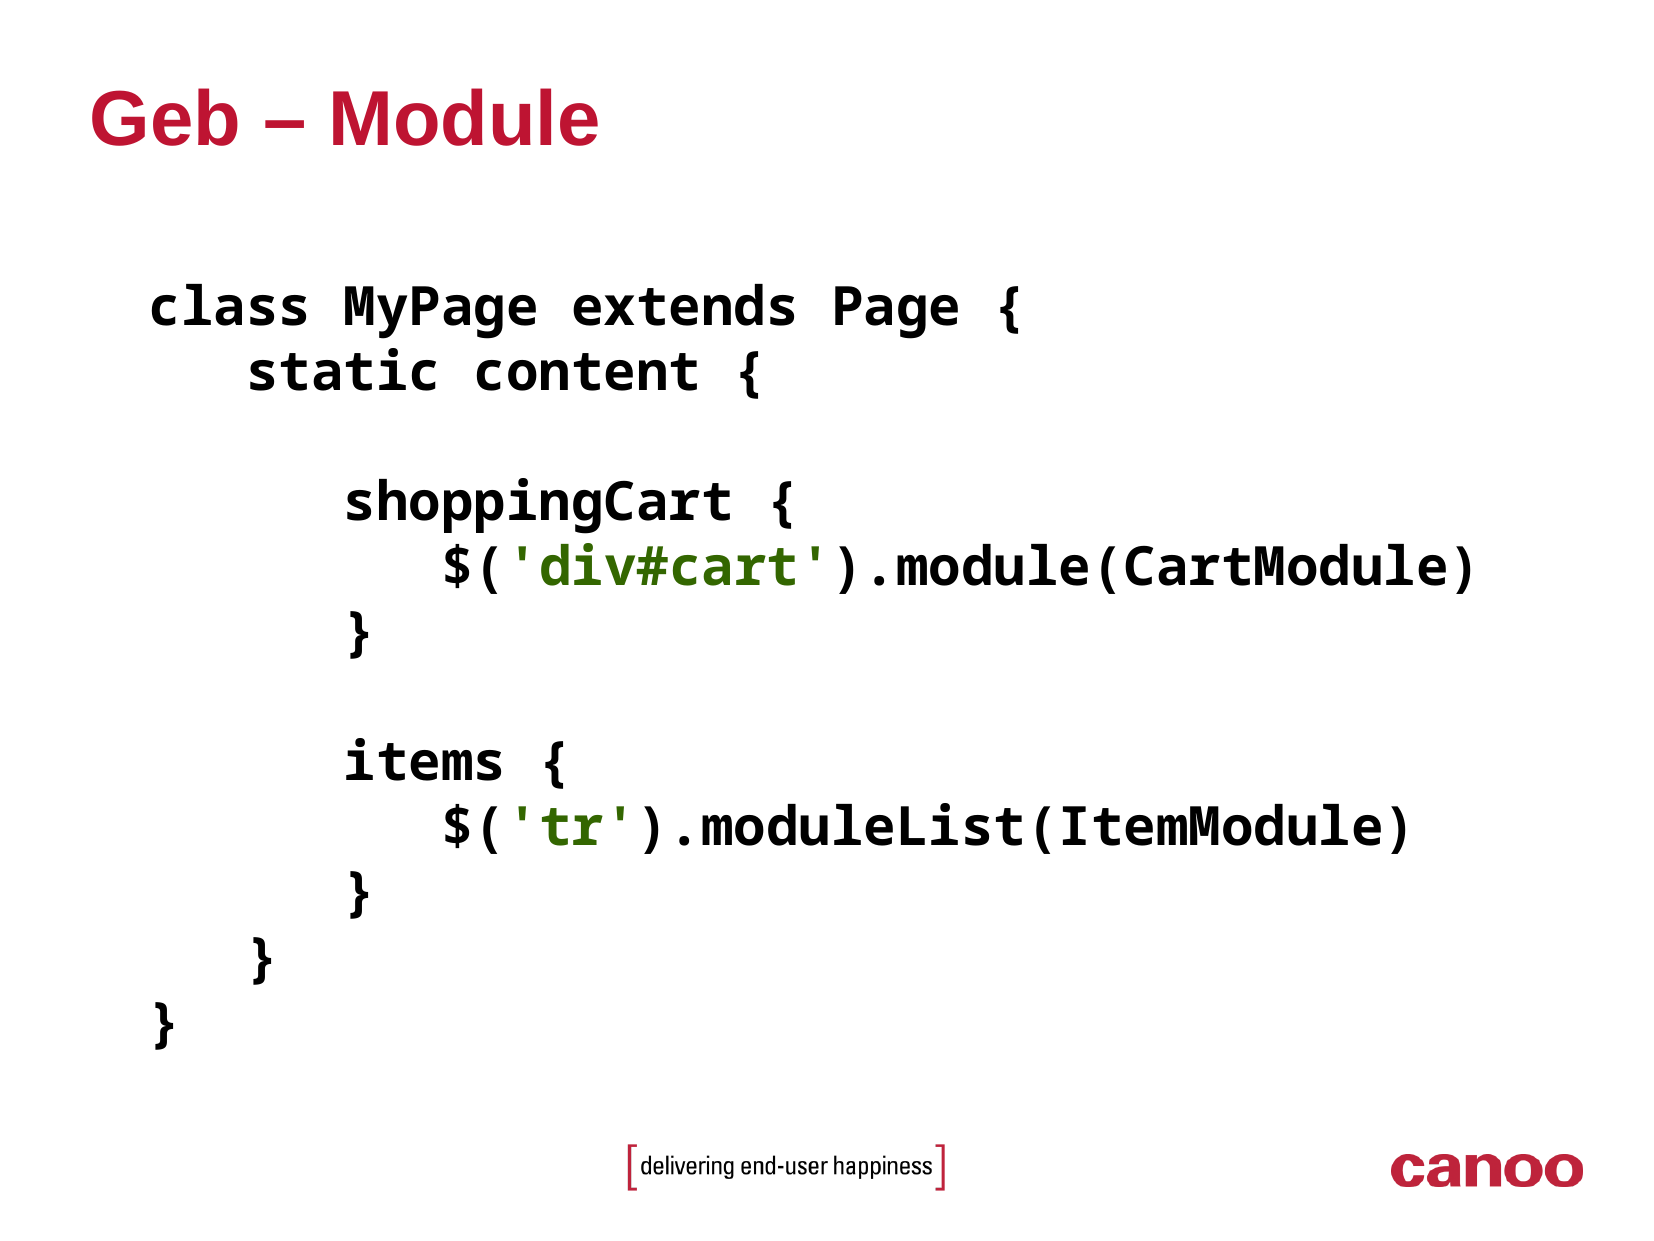

# Geb – Module
class MyPage extends Page {
 static content {
 shoppingCart {
 $('div#cart').module(CartModule)
 }
 items {
 $('tr').moduleList(ItemModule)
 }
 }
}